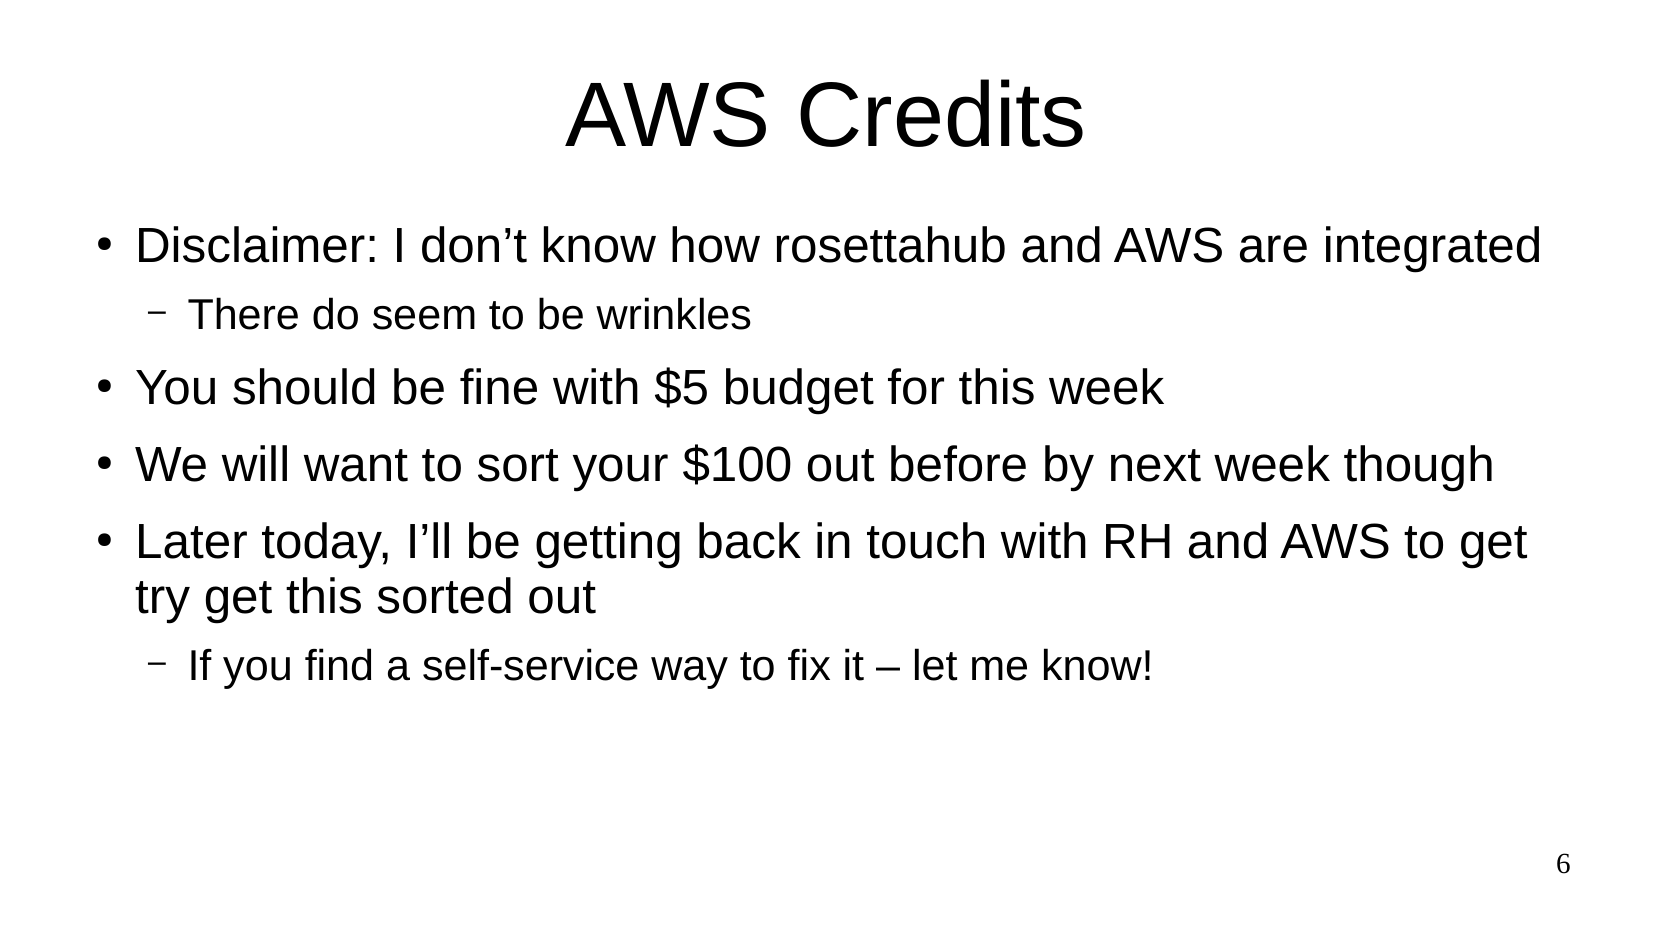

# AWS Credits
Disclaimer: I don’t know how rosettahub and AWS are integrated
There do seem to be wrinkles
You should be fine with $5 budget for this week
We will want to sort your $100 out before by next week though
Later today, I’ll be getting back in touch with RH and AWS to get try get this sorted out
If you find a self-service way to fix it – let me know!
6